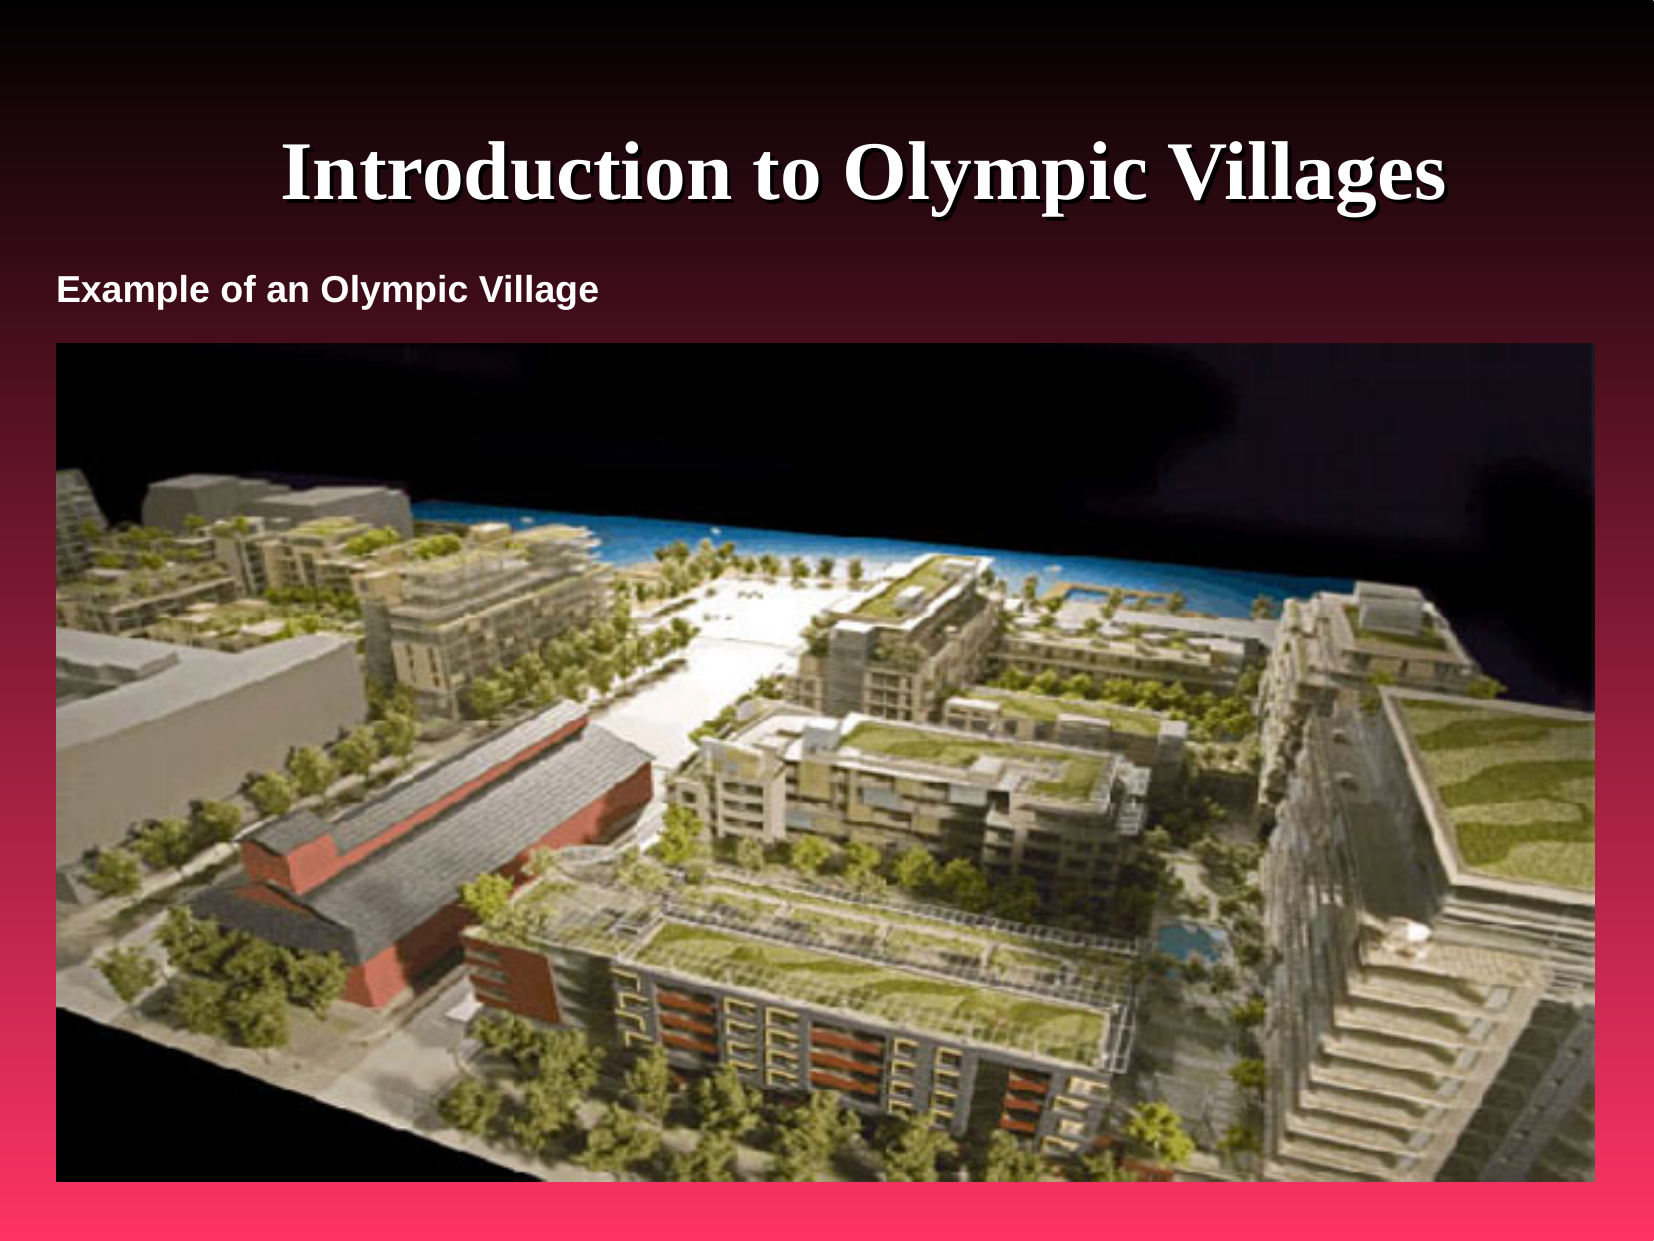

Introduction to Olympic Villages
Example of an Olympic Village